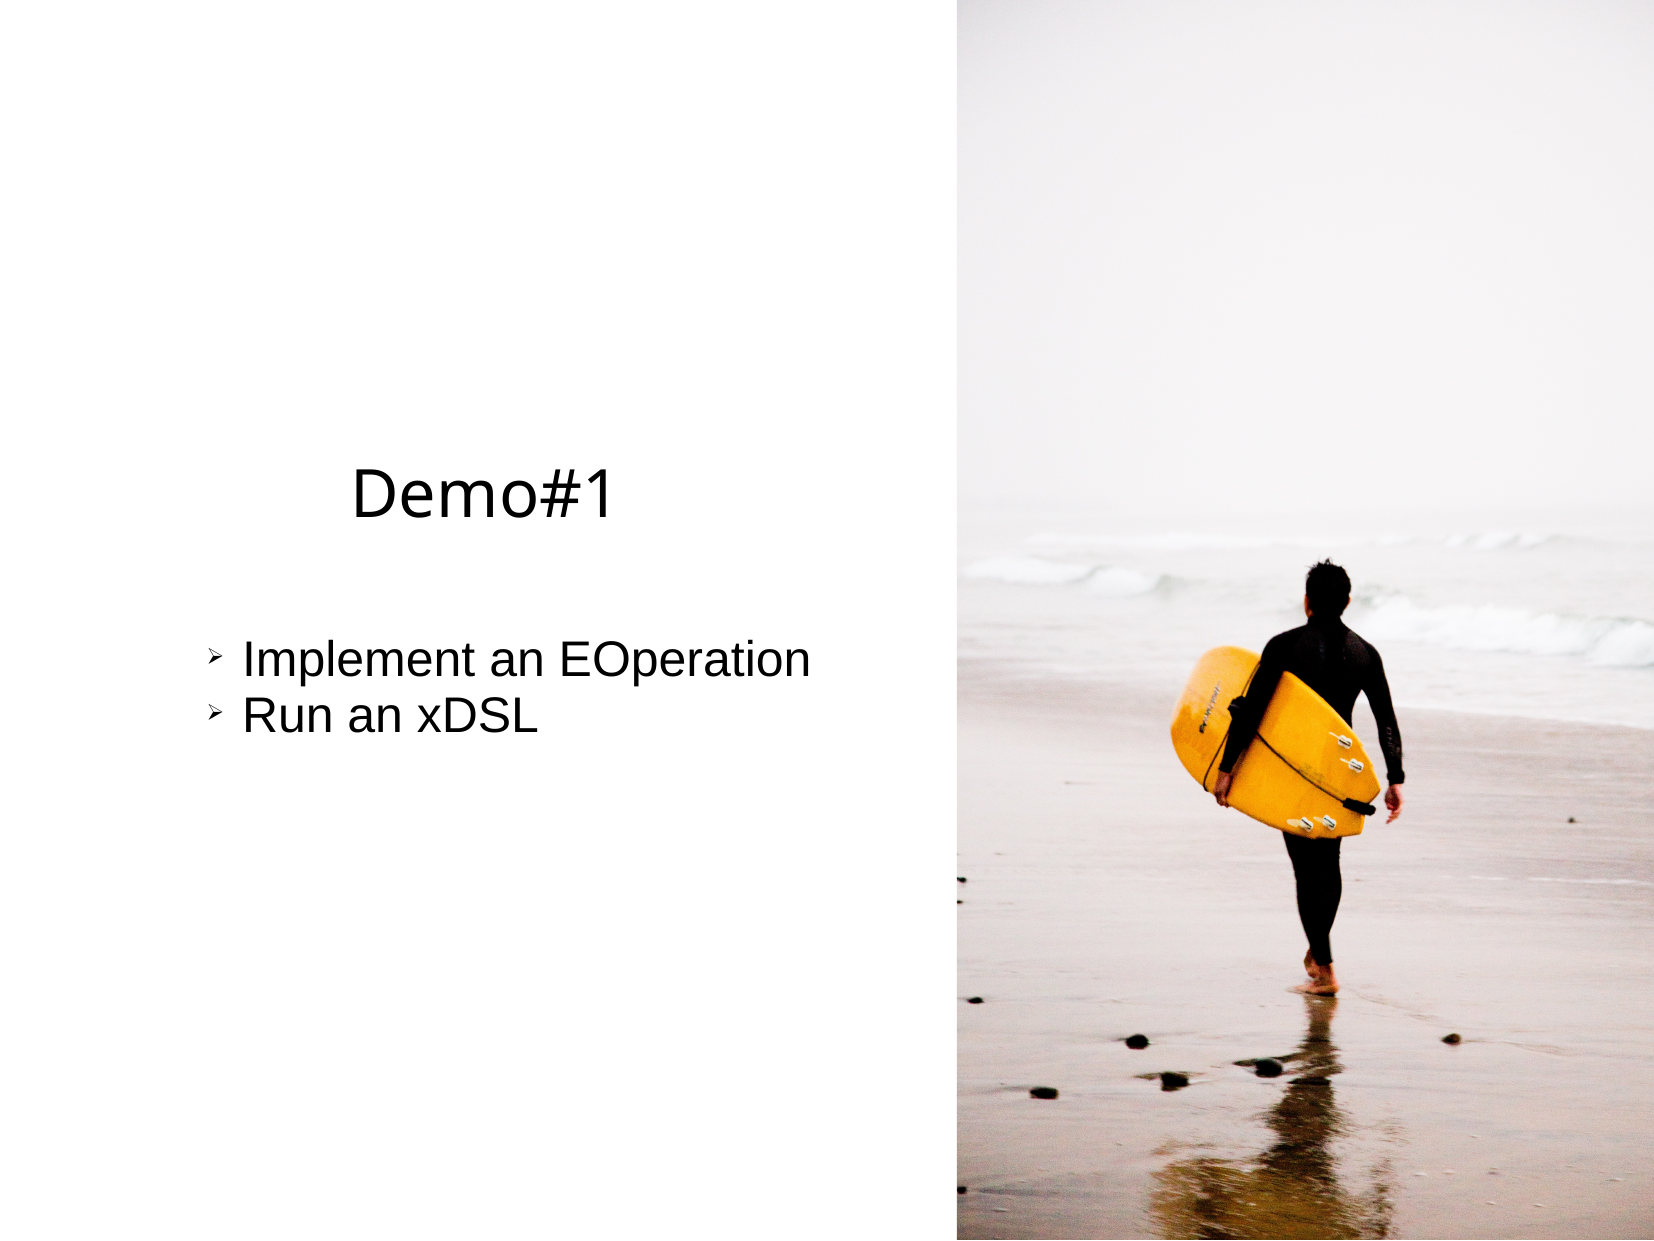

# Demo#1
Implement an EOperation
Run an xDSL
23